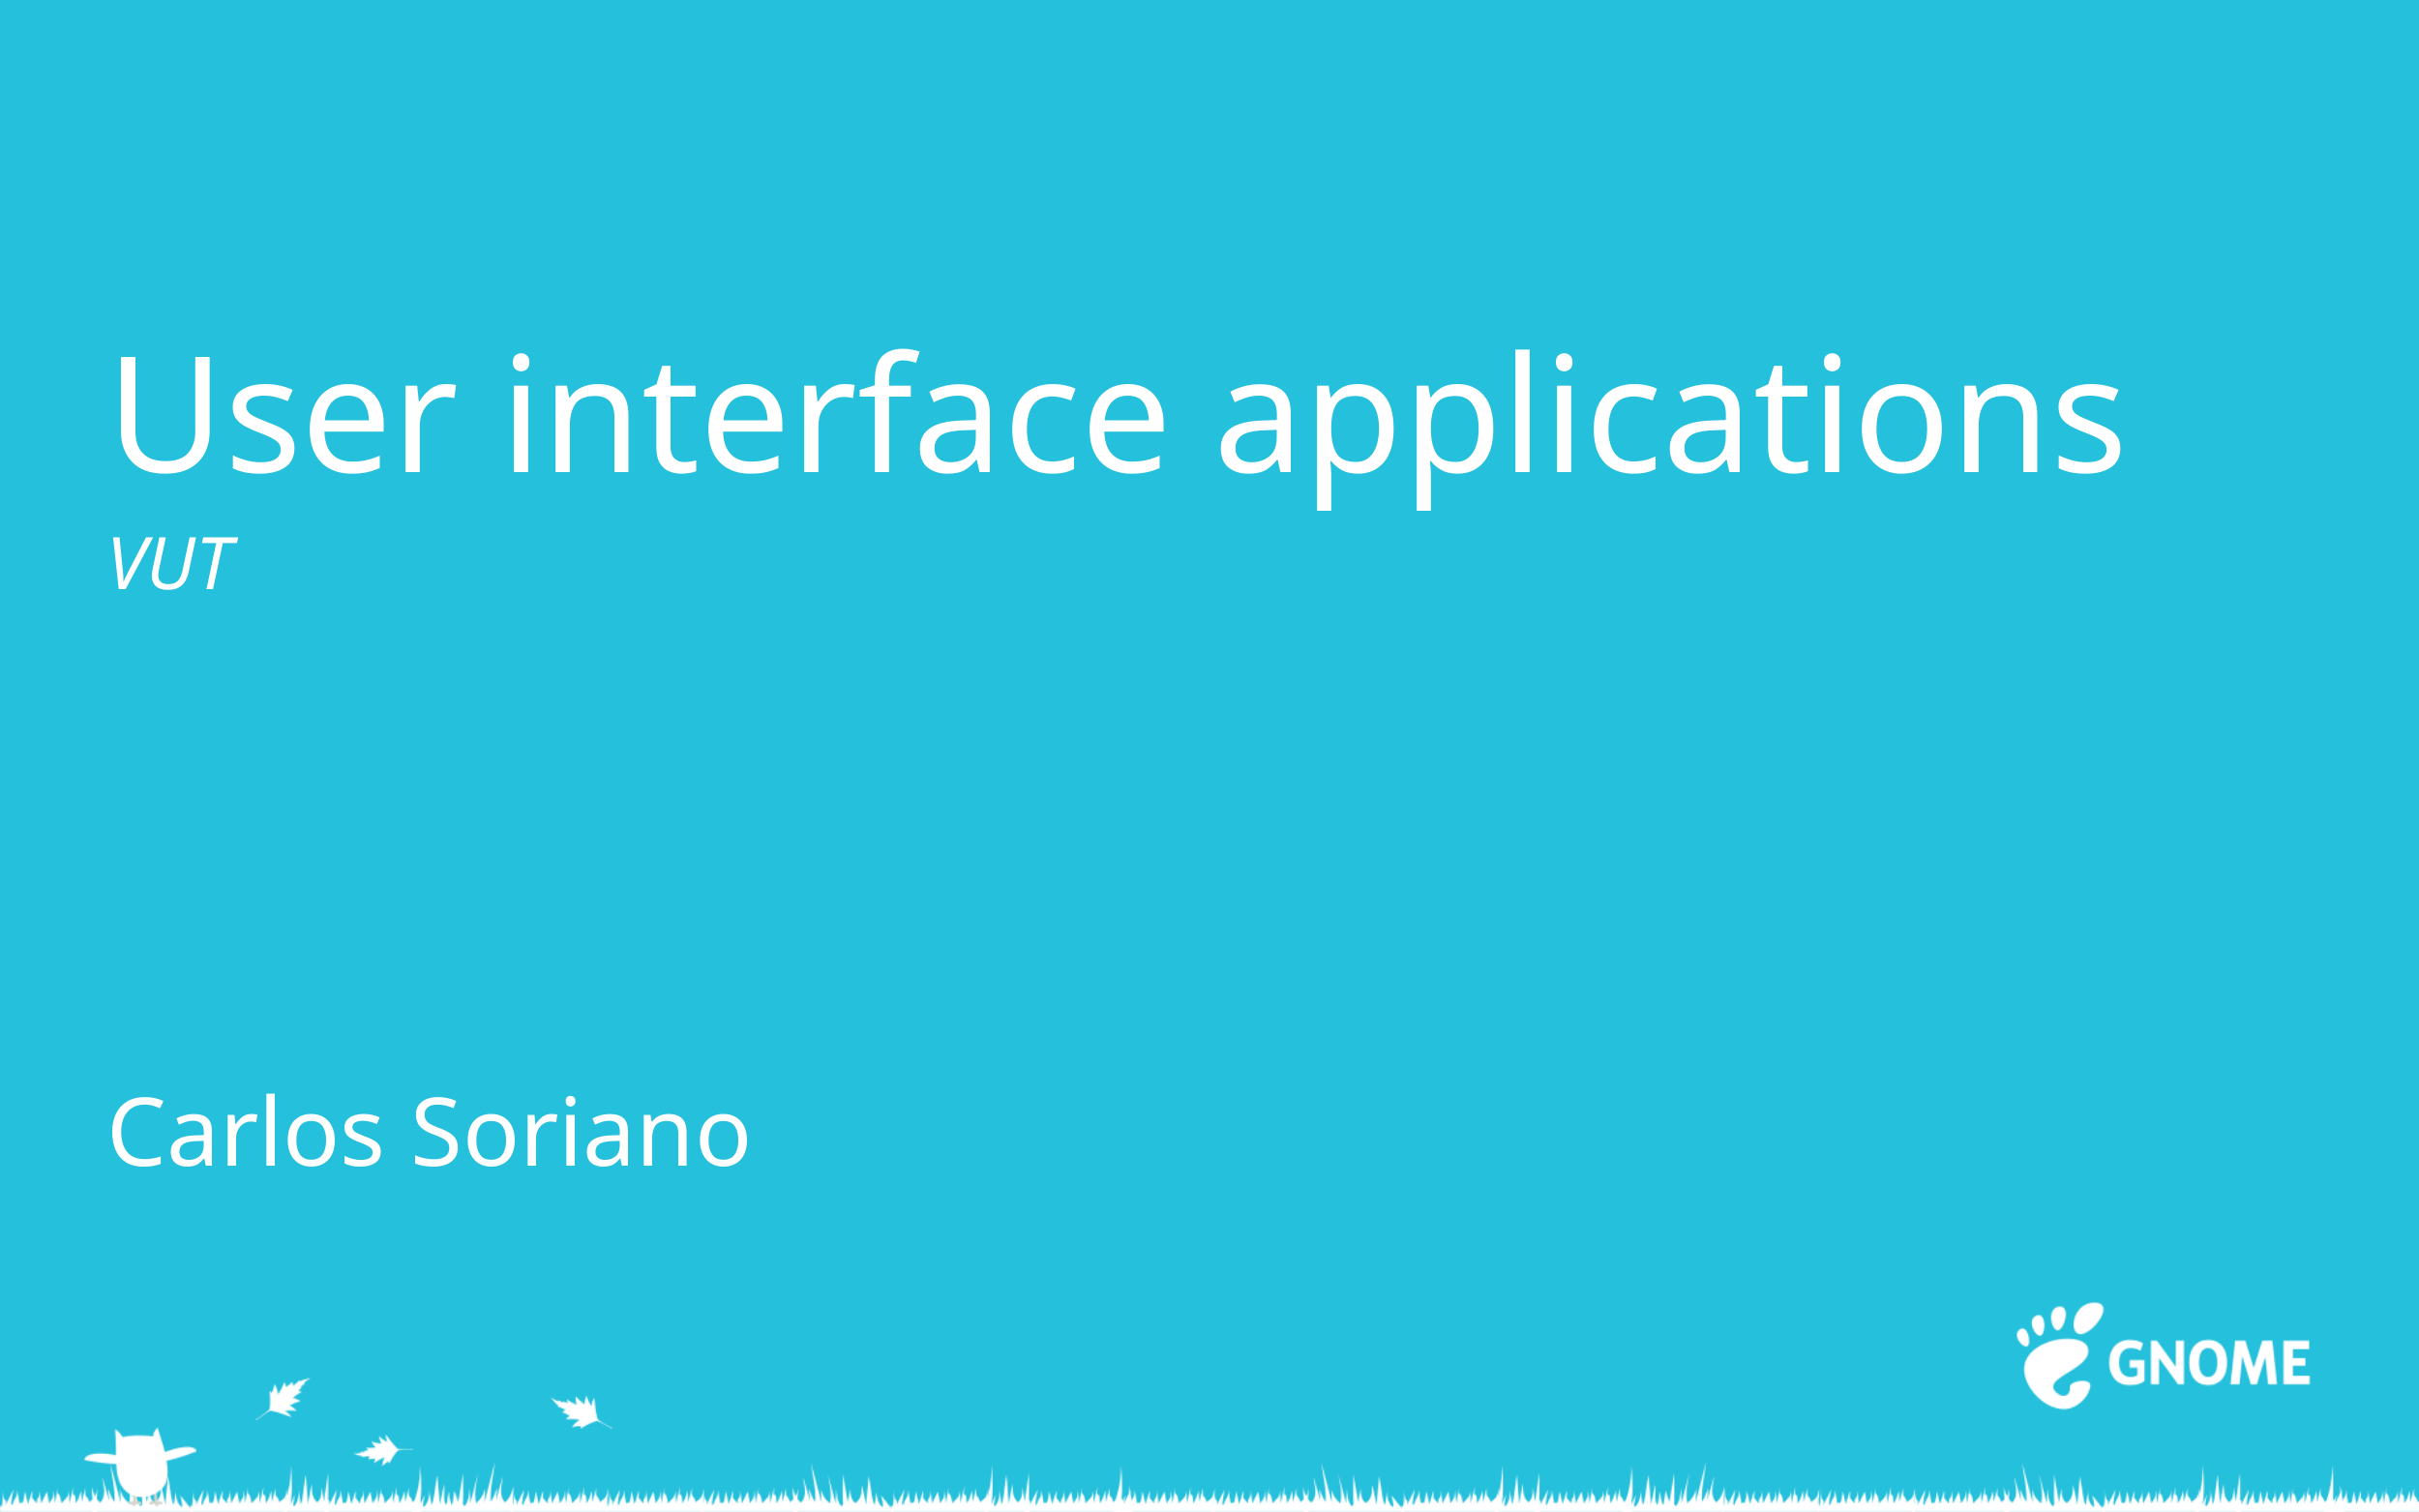

# User interface applications VUT
Carlos Soriano